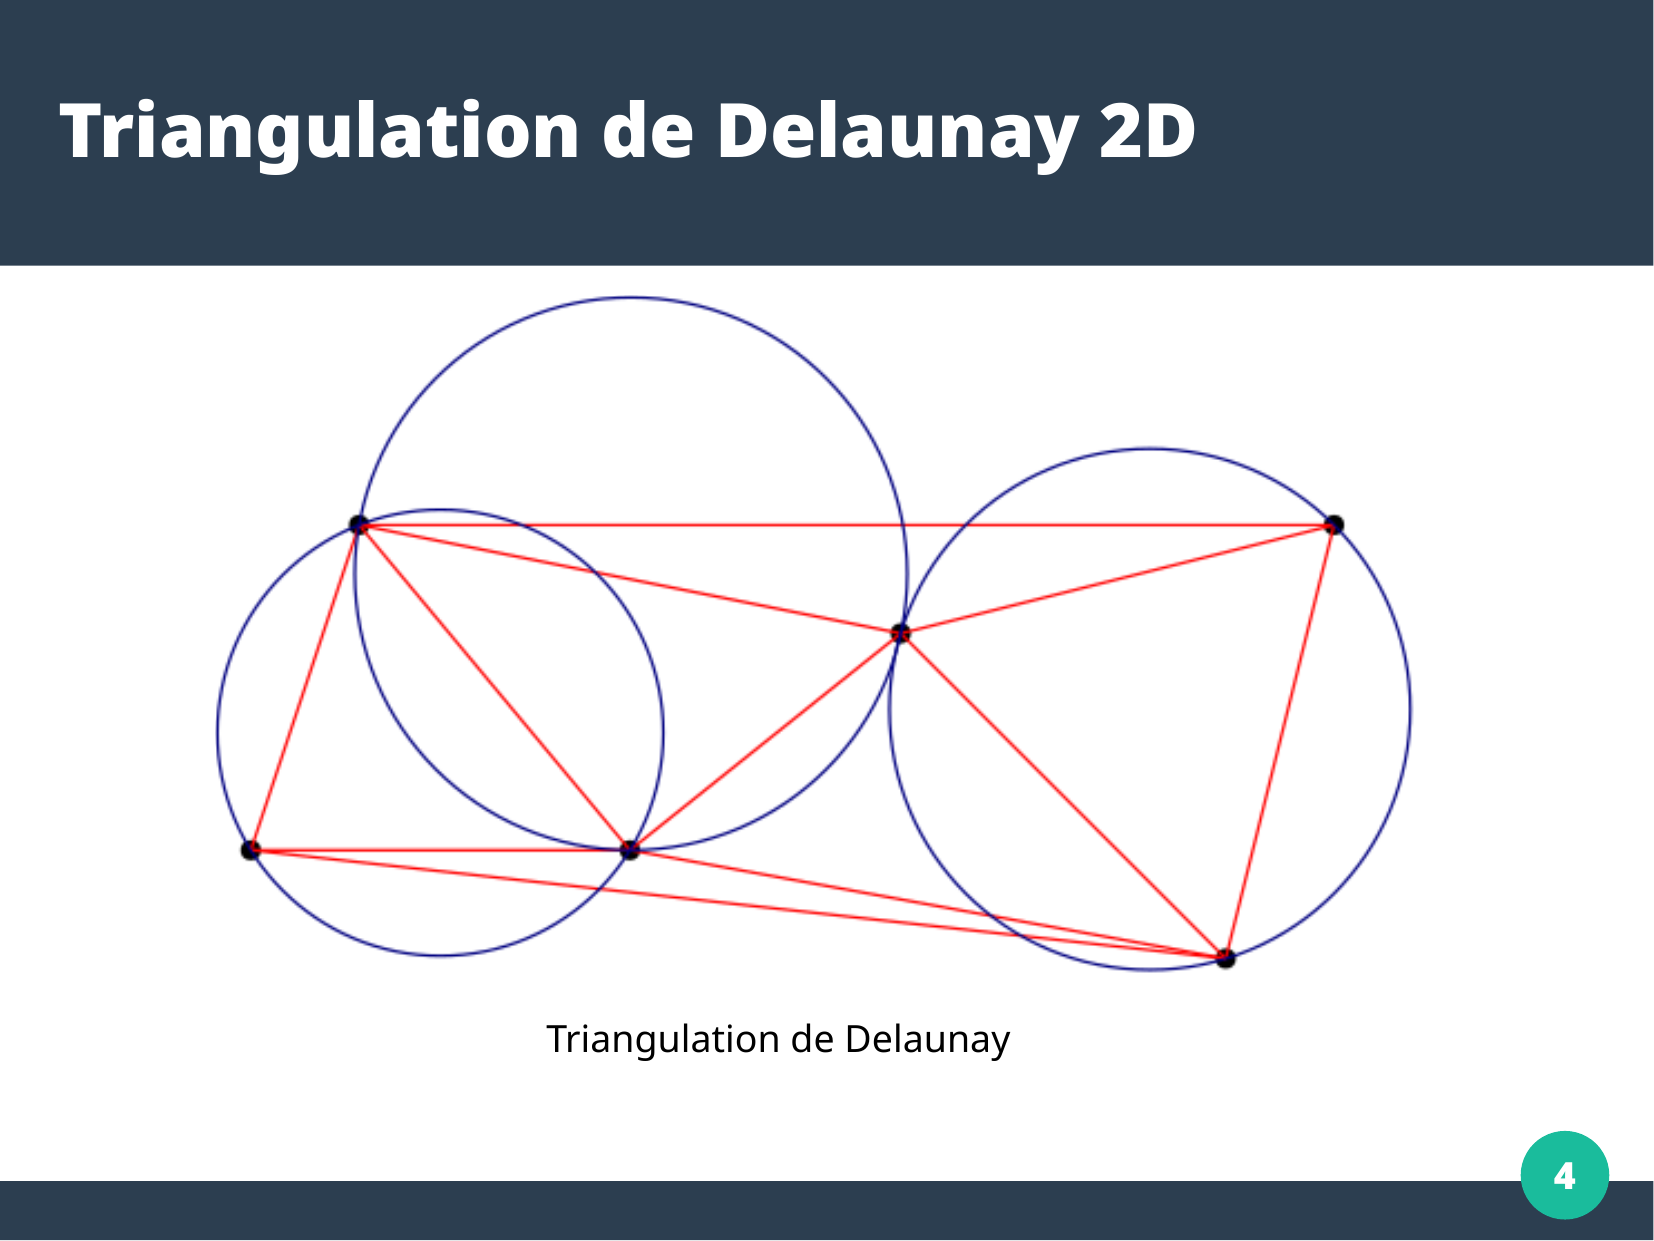

# Triangulation de Delaunay 2D
Triangulation de Delaunay
4